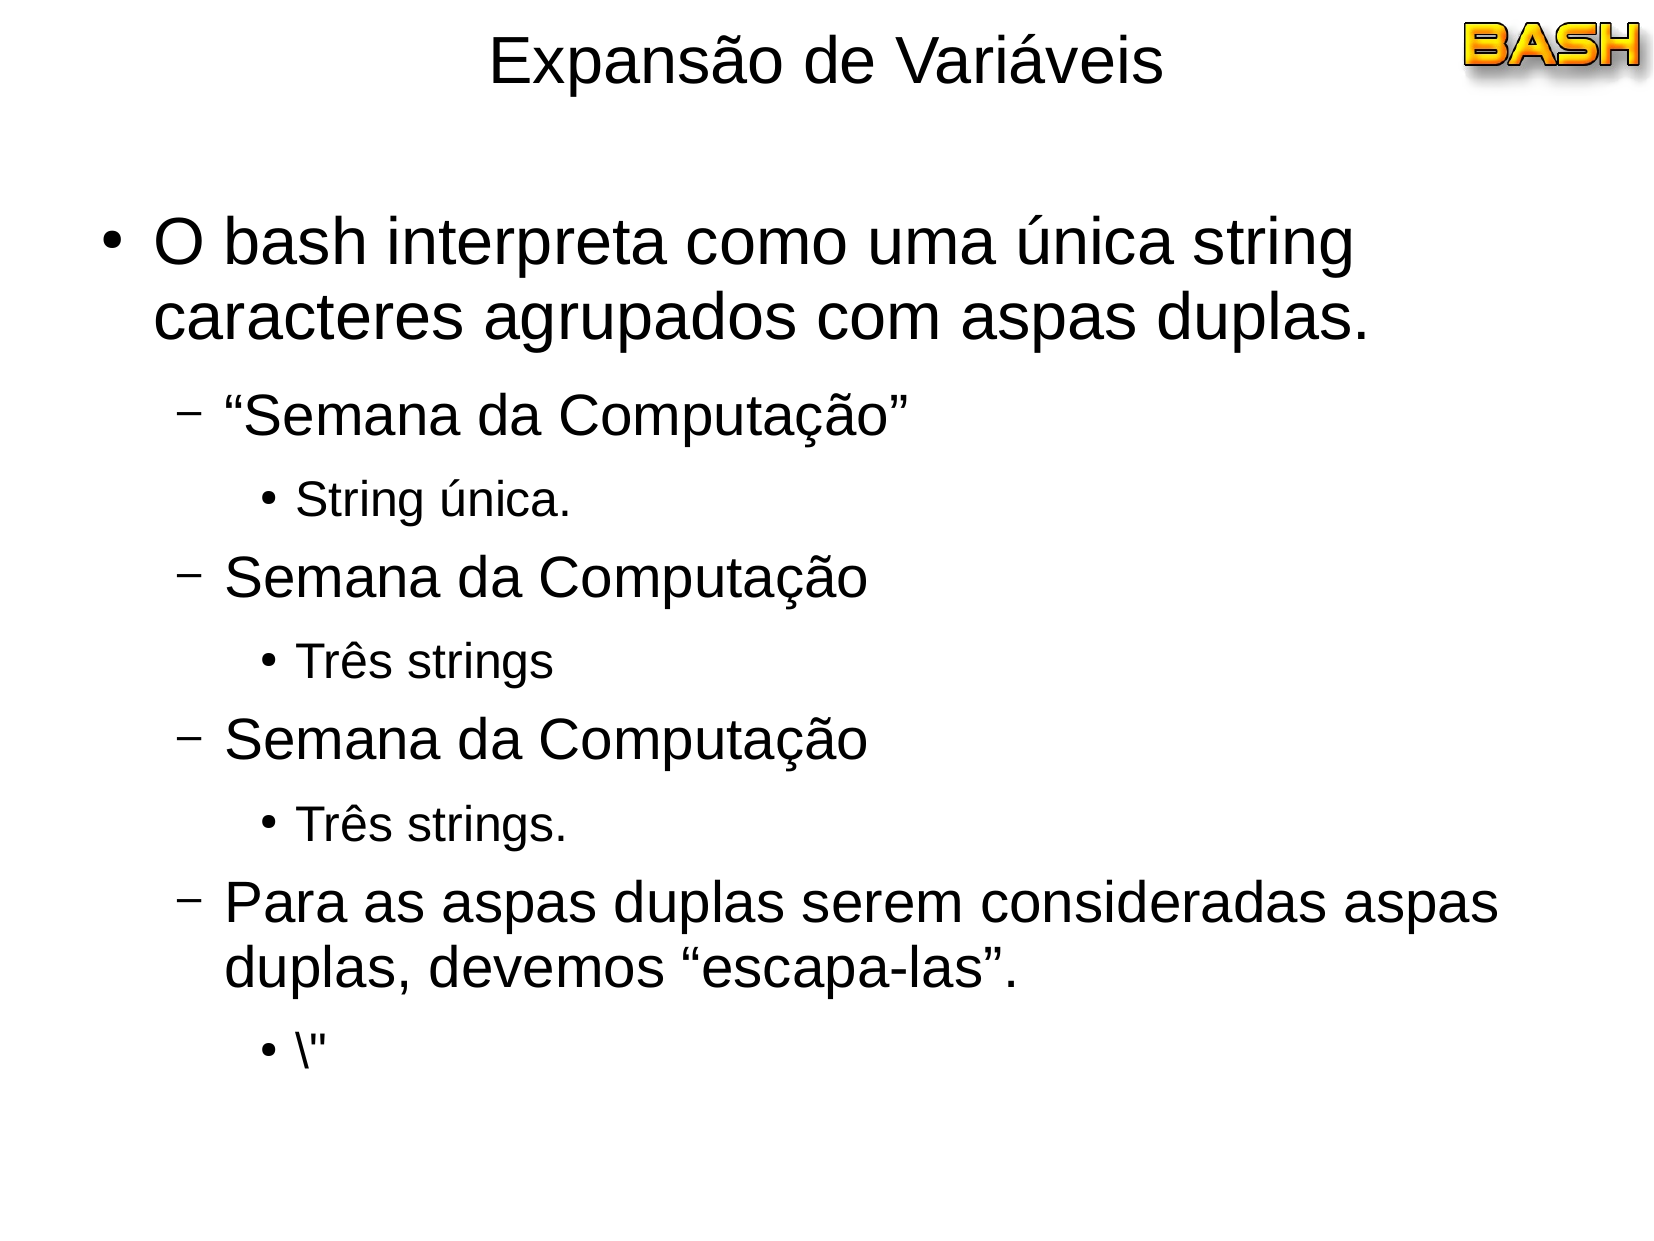

# Expansão de Variáveis
O bash interpreta como uma única string caracteres agrupados com aspas duplas.
“Semana da Computação”
String única.
Semana da Computação
Três strings
Semana da Computação
Três strings.
Para as aspas duplas serem consideradas aspas duplas, devemos “escapa-las”.
\"